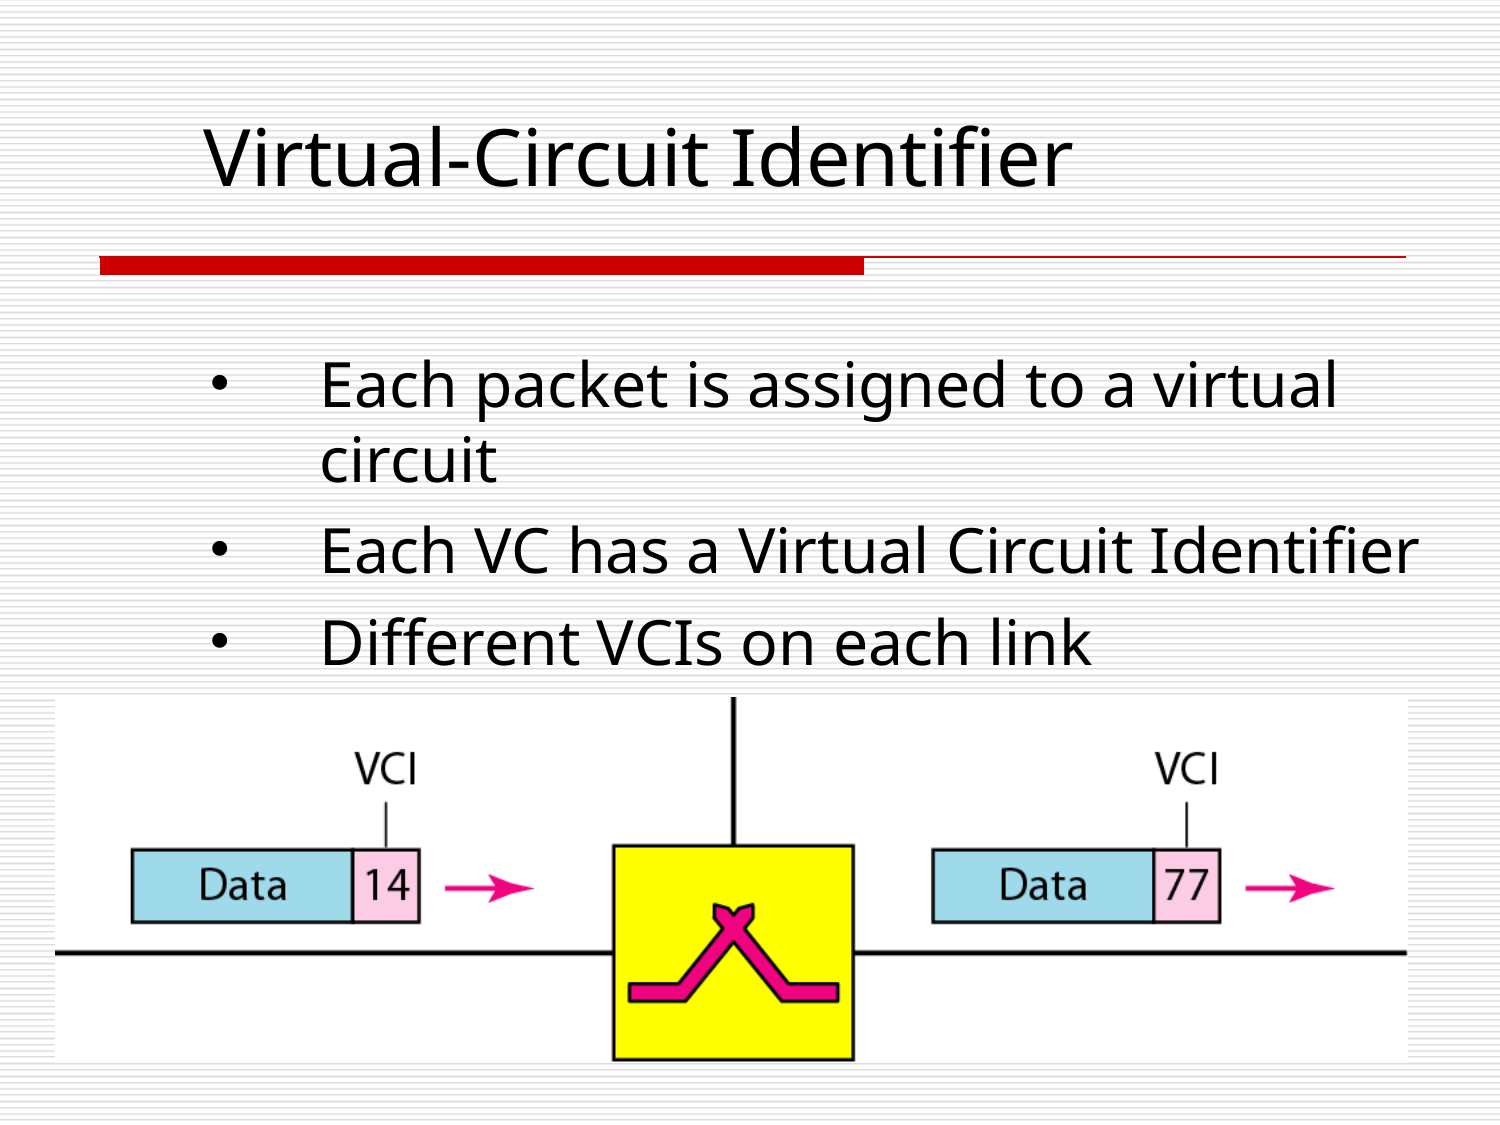

# Virtual-Circuit Identifier
Each packet is assigned to a virtual circuit
Each VC has a Virtual Circuit Identifier
Different VCIs on each link
Dr. J M Garrido
Fall 2009